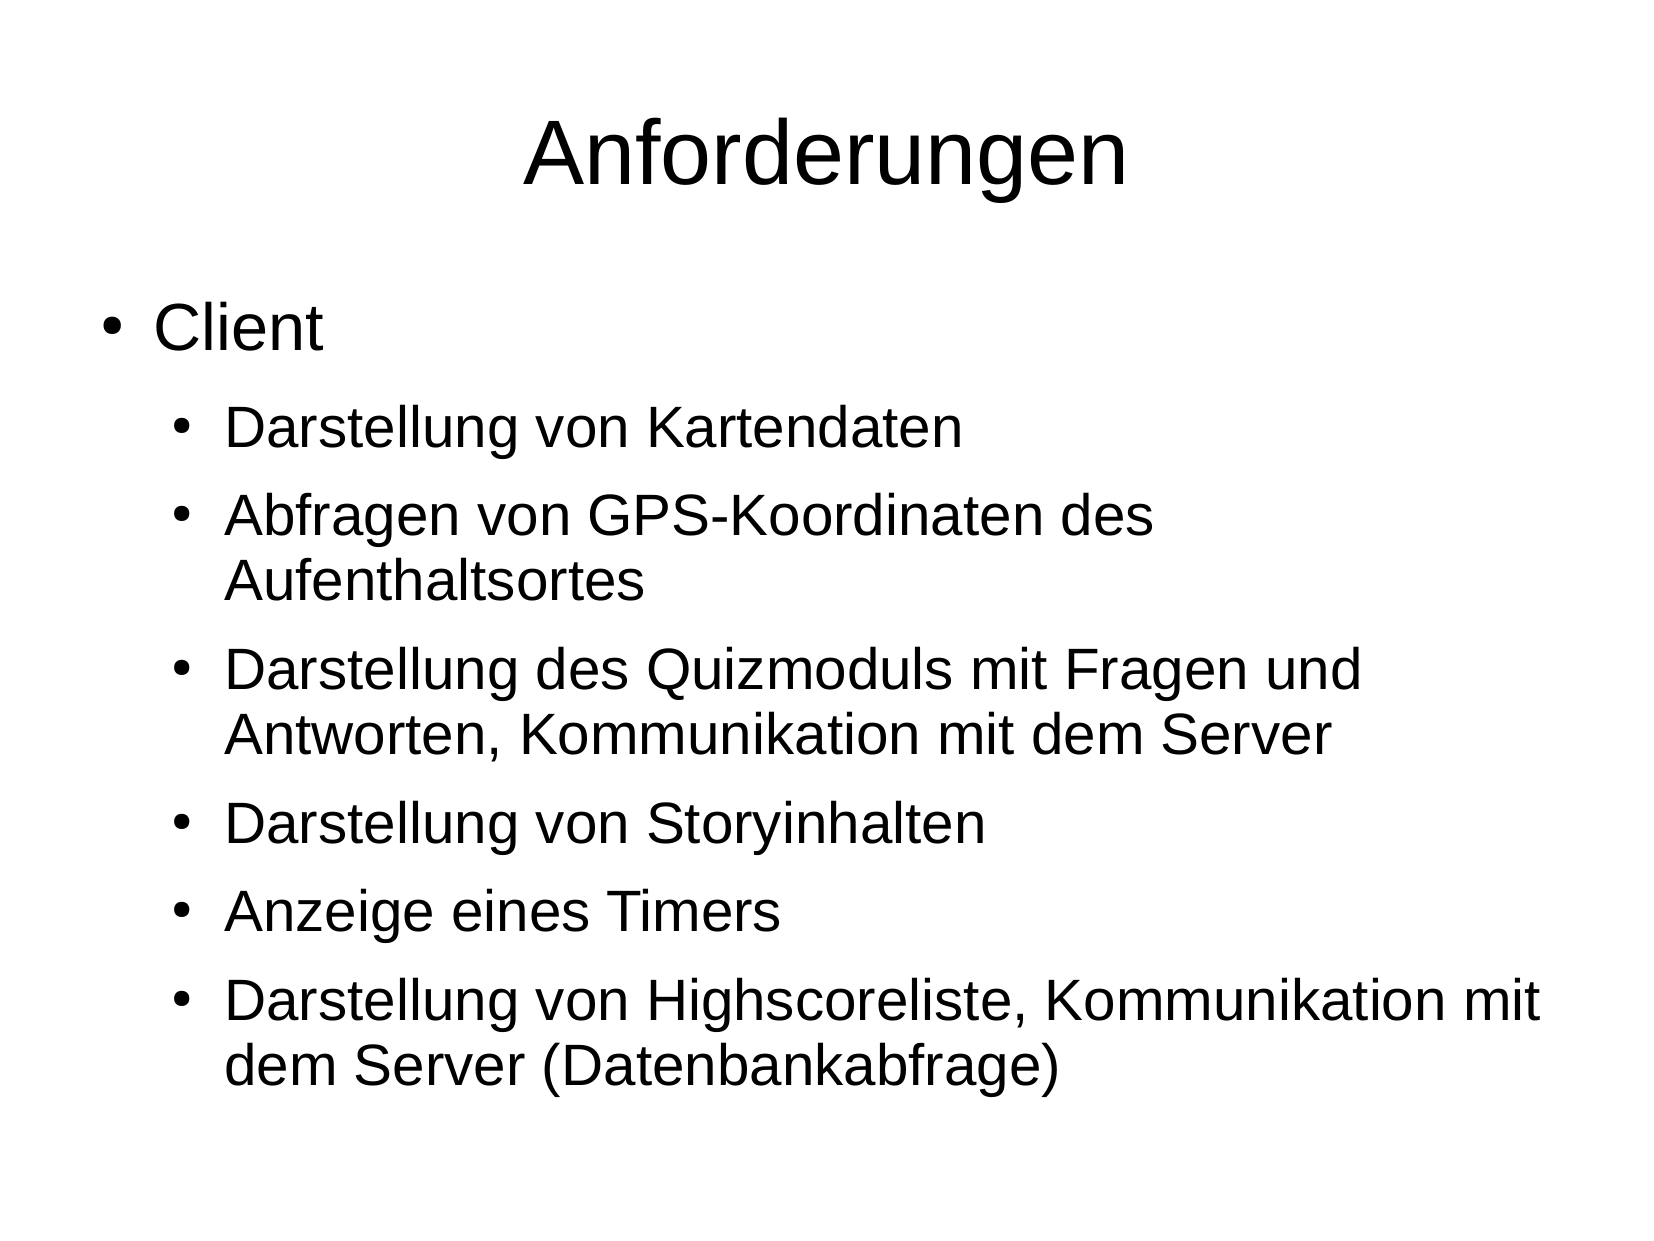

# Anforderungen
Client
Darstellung von Kartendaten
Abfragen von GPS-Koordinaten des Aufenthaltsortes
Darstellung des Quizmoduls mit Fragen und Antworten, Kommunikation mit dem Server
Darstellung von Storyinhalten
Anzeige eines Timers
Darstellung von Highscoreliste, Kommunikation mit dem Server (Datenbankabfrage)